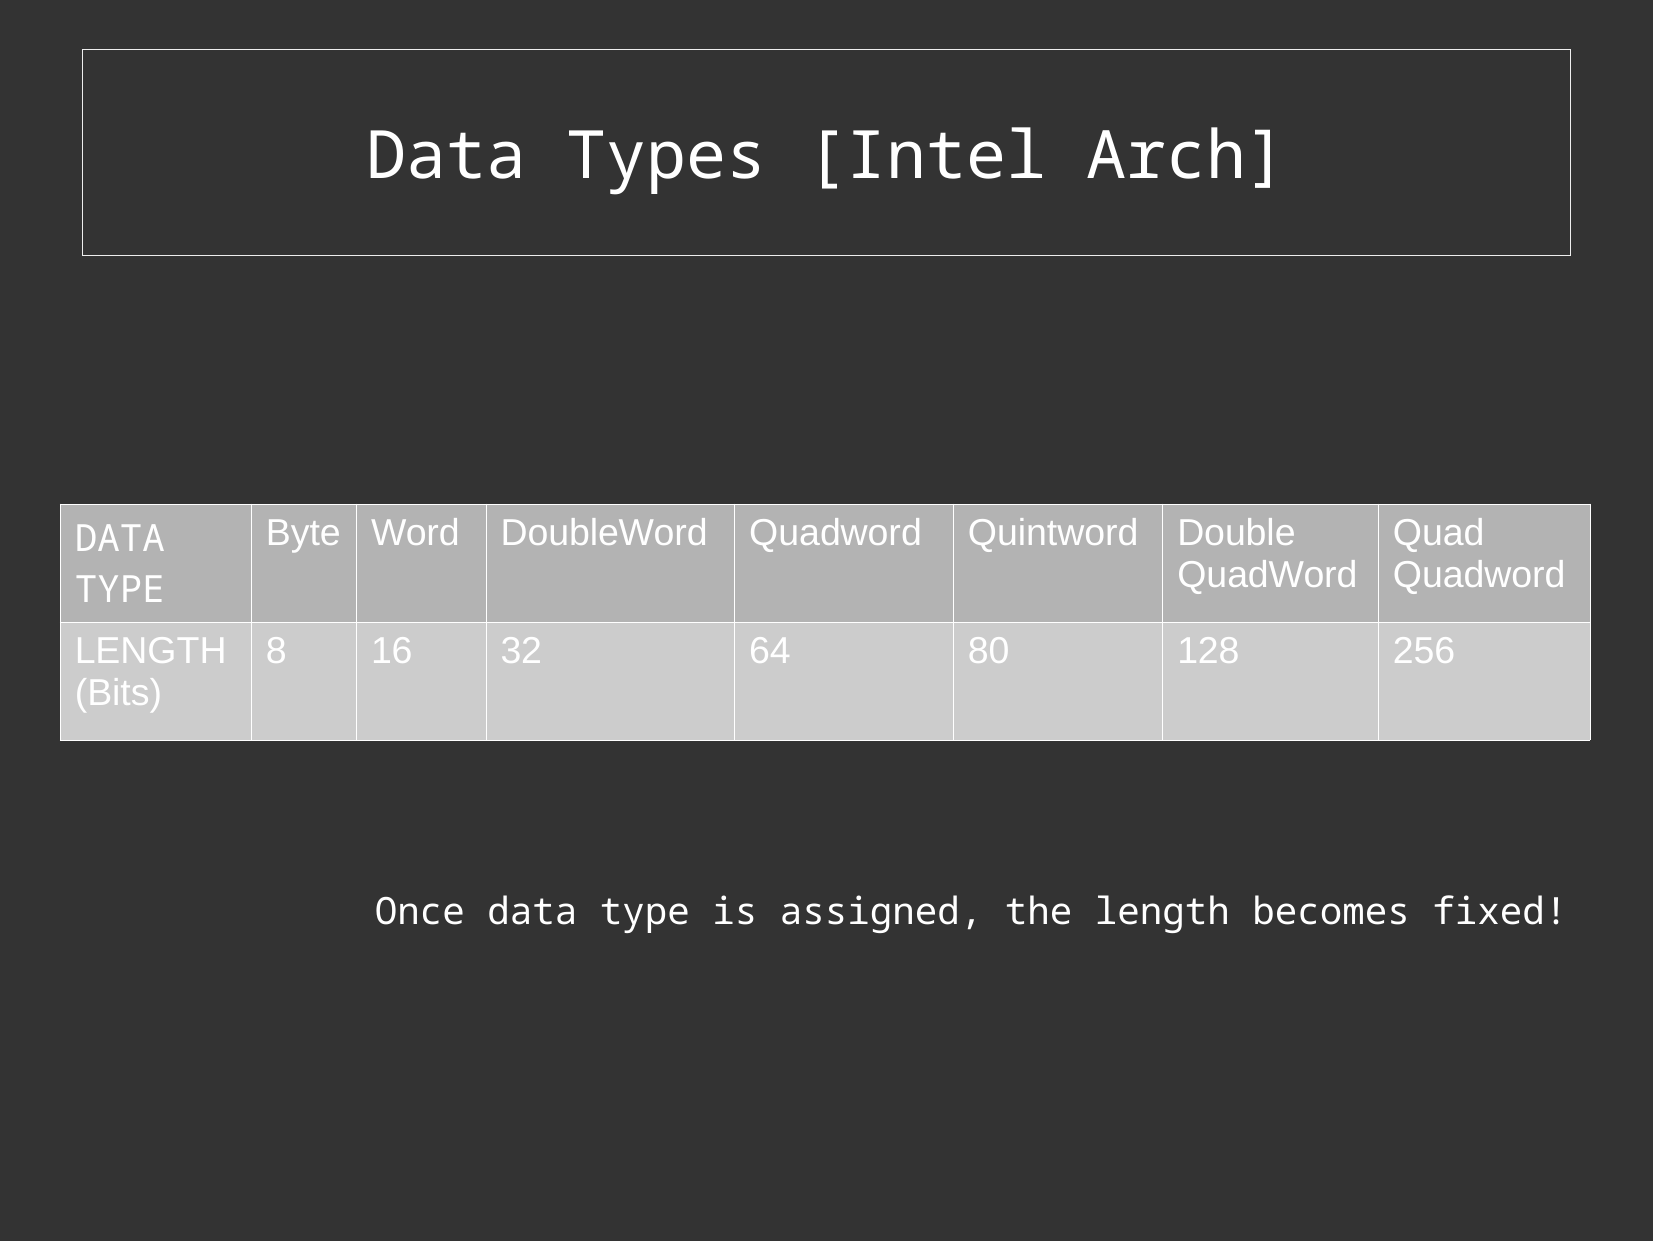

Data Types [Intel Arch]
| DATA TYPE | Byte | Word | DoubleWord | Quadword | Quintword | Double QuadWord | Quad Quadword |
| --- | --- | --- | --- | --- | --- | --- | --- |
| LENGTH (Bits) | 8 | 16 | 32 | 64 | 80 | 128 | 256 |
Once data type is assigned, the length becomes fixed!